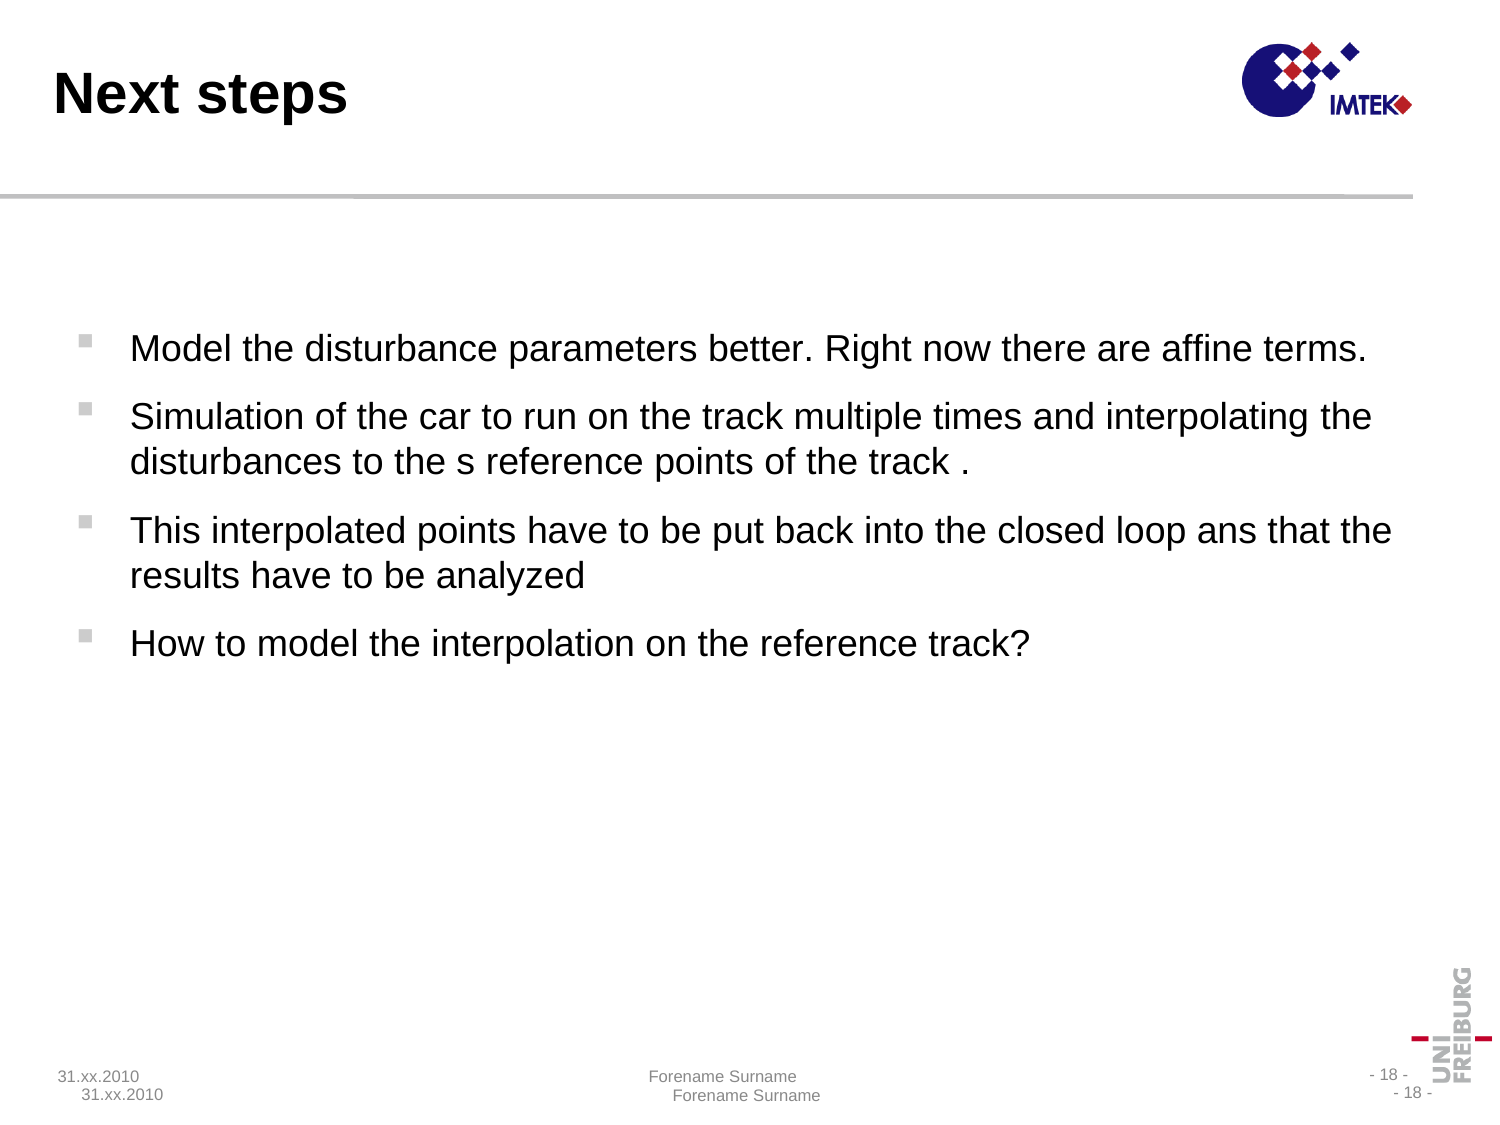

Next steps
Model the disturbance parameters better. Right now there are affine terms.
Simulation of the car to run on the track multiple times and interpolating	the disturbances to the s reference points of the track .
This interpolated points have to be put back into the closed loop ans that the results have to be analyzed
How to model the interpolation on the reference track?
 31.xx.2010
Forename Surname
 31.xx.2010
Forename Surname